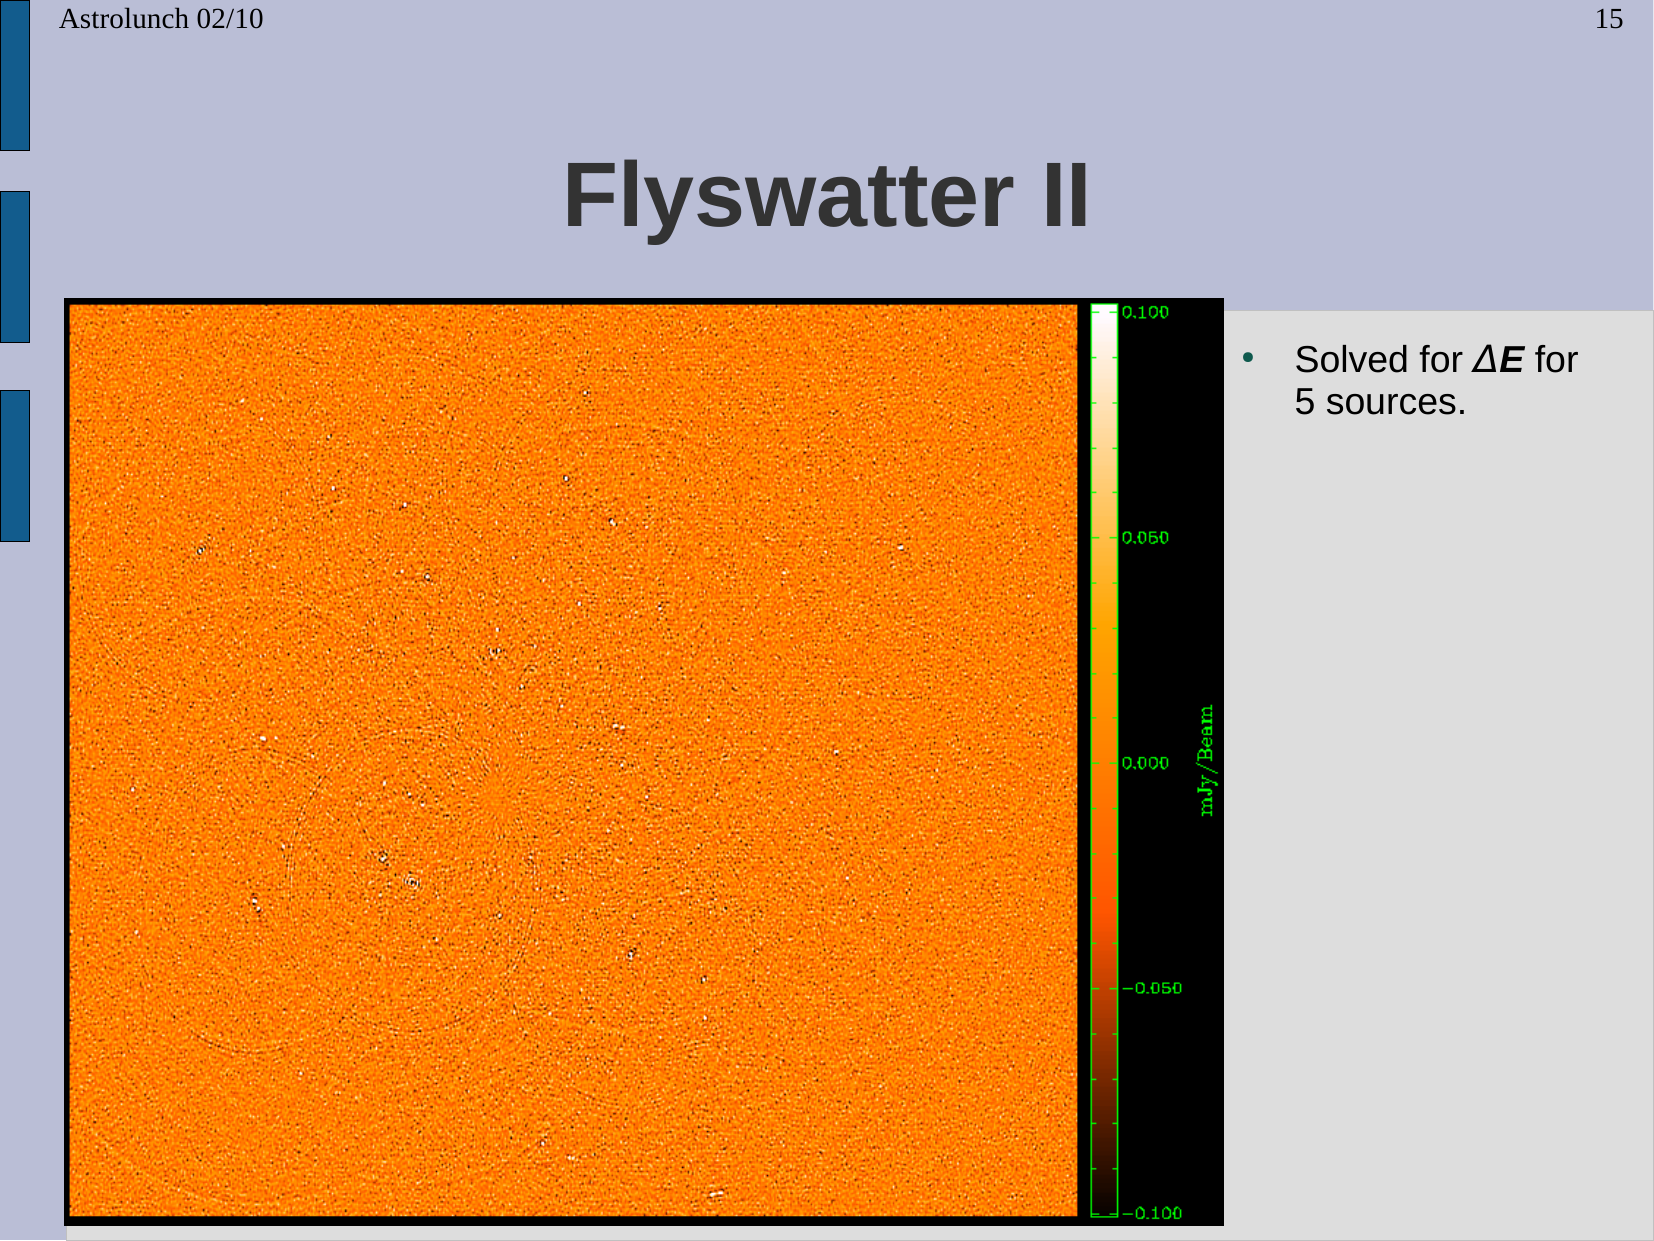

Astrolunch 02/10
15
# Flyswatter II
Solved for ΔE for
5 sources.